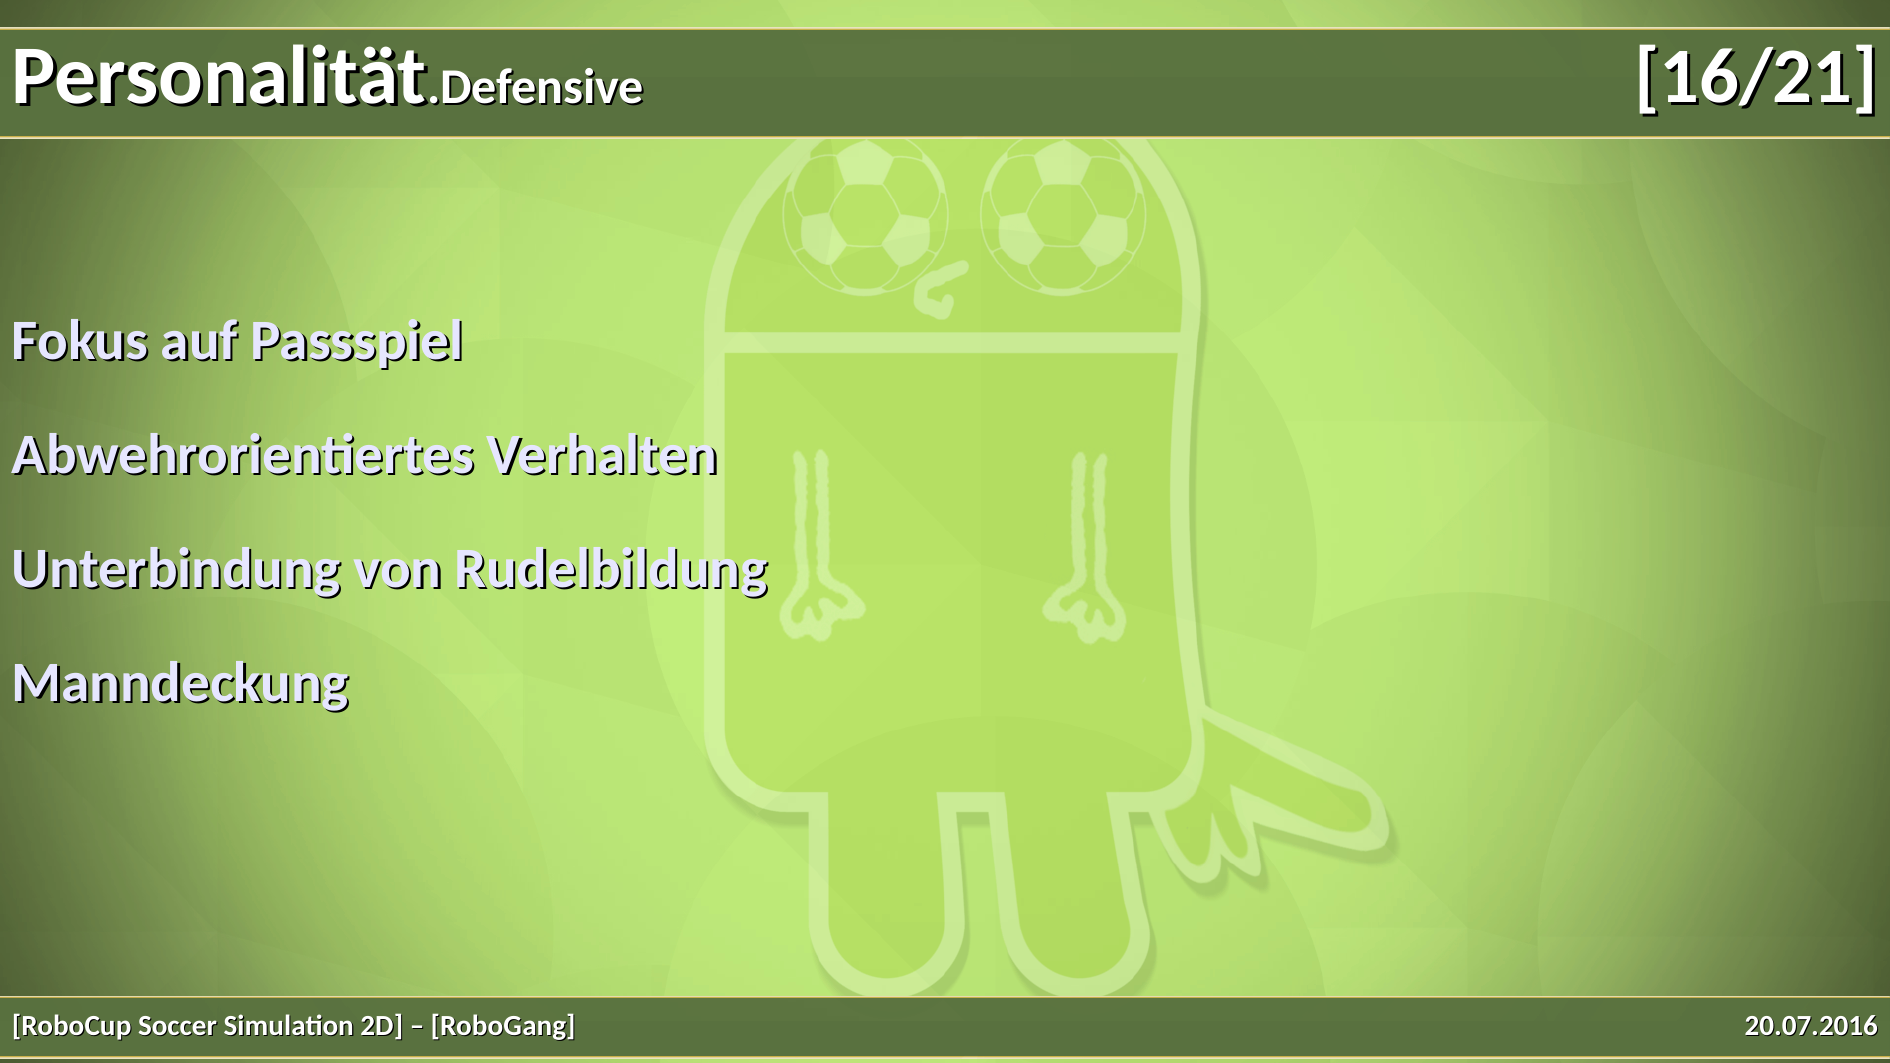

# Personalität.Defensive
[16/21]
Fokus auf Passspiel
Abwehrorientiertes Verhalten
Unterbindung von Rudelbildung
Manndeckung
[RoboCup Soccer Simulation 2D] – [RoboGang]
20.07.2016